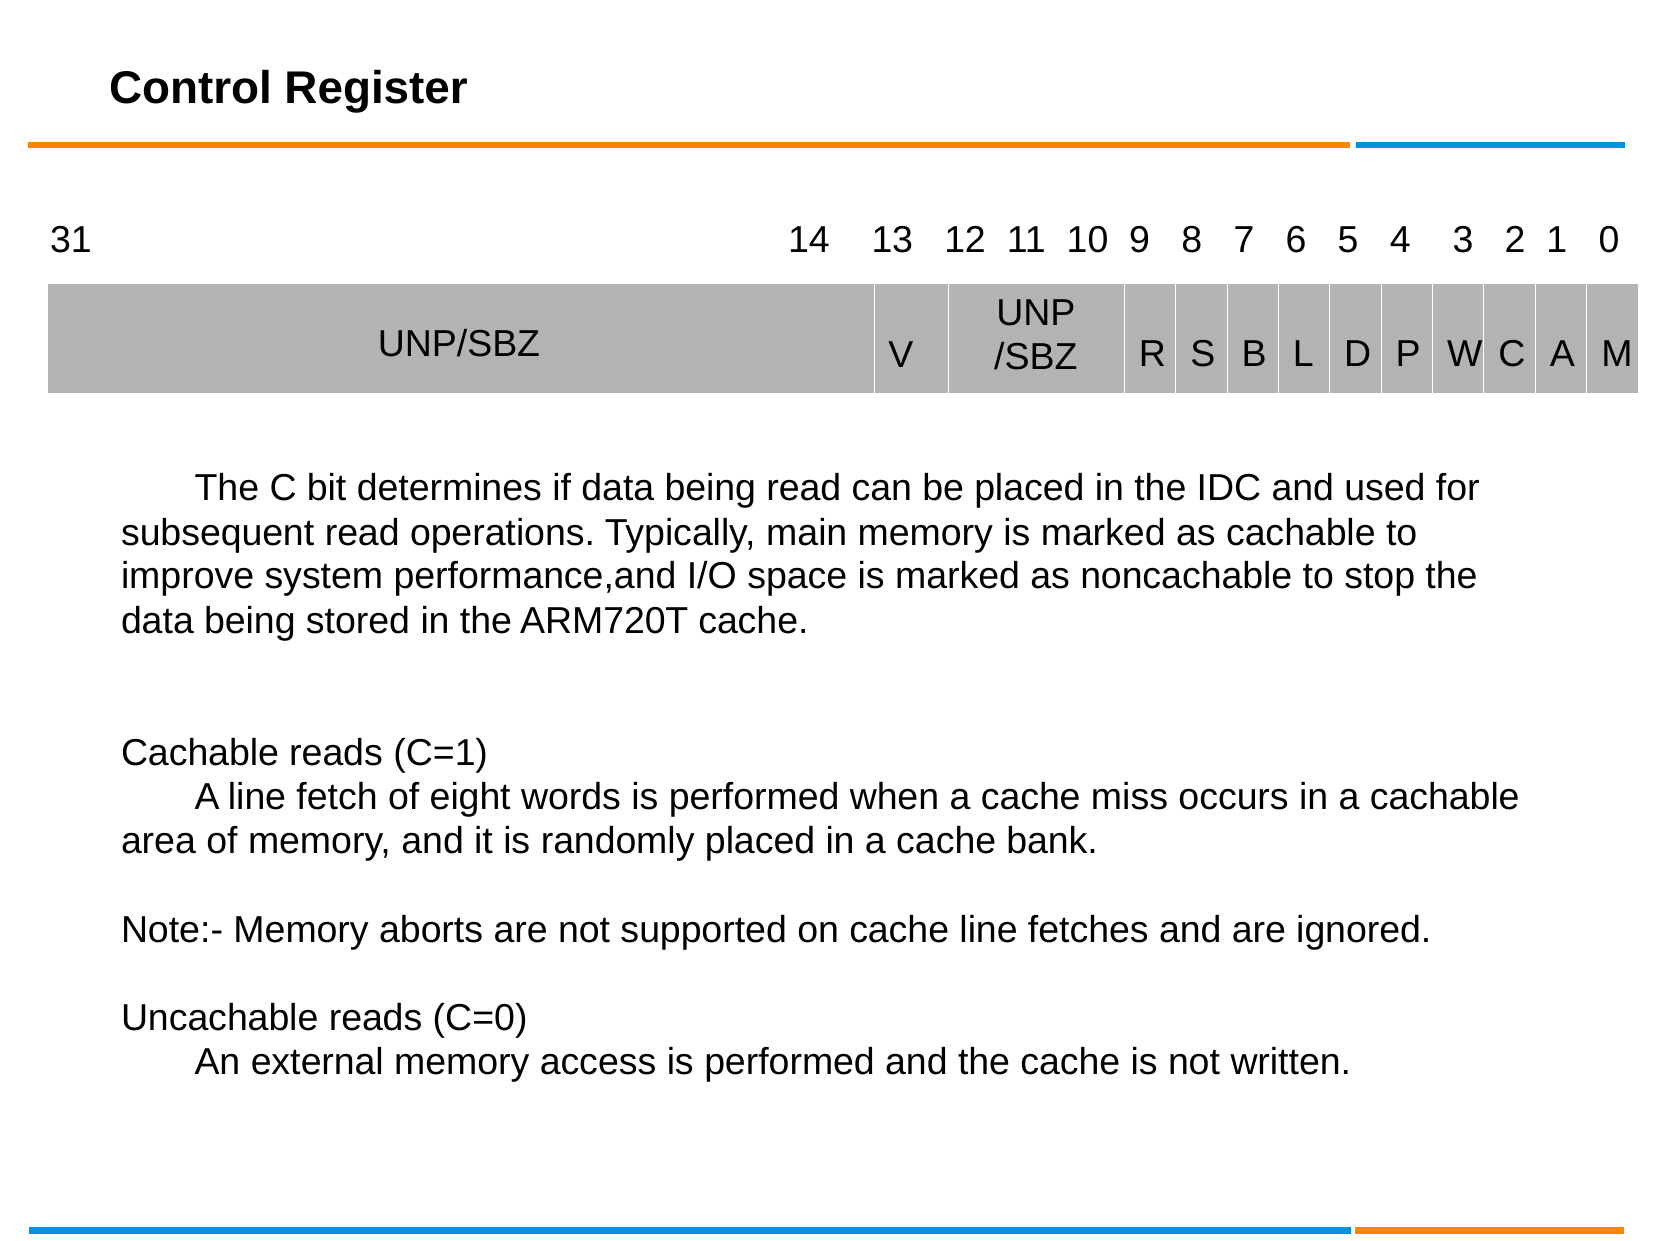

Control Register
31
14 13 12 11 10 9 8 7 6 5 4 3 2 1 0
R
S
B
L
D
P
W
C
A
M
V
UNP
UNP/SBZ
/SBZ
The C bit determines if data being read can be placed in the IDC and used for
subsequent read operations. Typically, main memory is marked as cachable to
improve system performance,and I/O space is marked as noncachable to stop the
data being stored in the ARM720T cache.
Cachable reads (C=1)
A line fetch of eight words is performed when a cache miss occurs in a cachable
area of memory, and it is randomly placed in a cache bank.
Note:- Memory aborts are not supported on cache line fetches and are ignored.
Uncachable reads (C=0)
An external memory access is performed and the cache is not written.
25